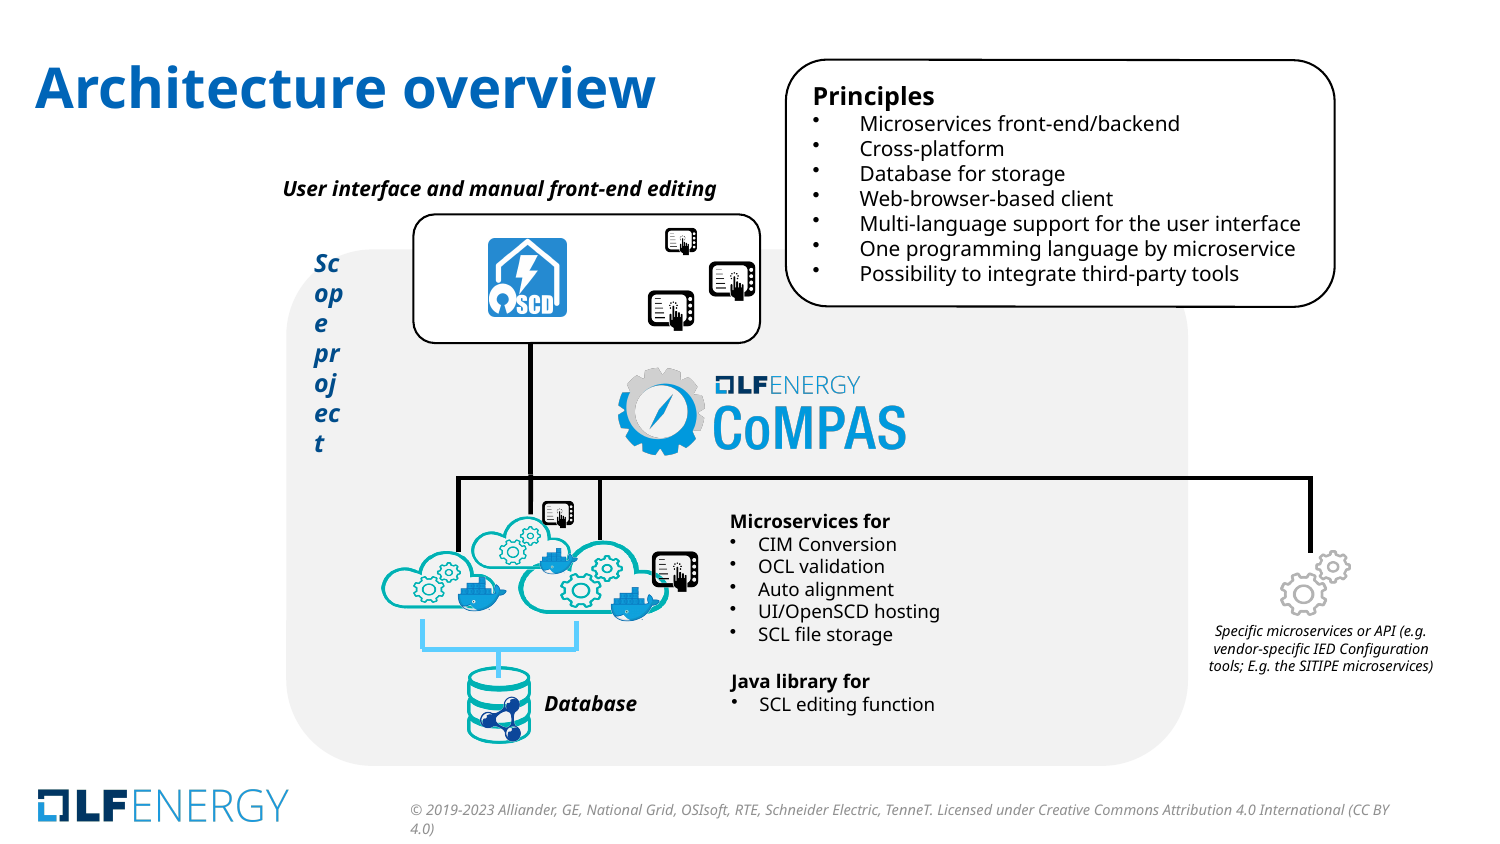

# Architecture overview
Principles
Microservices front-end/backend
Cross-platform
Database for storage
Web-browser-based client
Multi-language support for the user interface
One programming language by microservice
Possibility to integrate third-party tools
User interface and manual front-end editing
Scope project
Microservices for
CIM Conversion
OCL validation
Auto alignment
UI/OpenSCD hosting
SCL file storage
Specific microservices or API (e.g. vendor-specific IED Configuration tools; E.g. the SITIPE microservices)
Java library for
SCL editing function
Database
© 2019-2023 Alliander, GE, National Grid, OSIsoft, RTE, Schneider Electric, TenneT. Licensed under Creative Commons Attribution 4.0 International (CC BY 4.0)